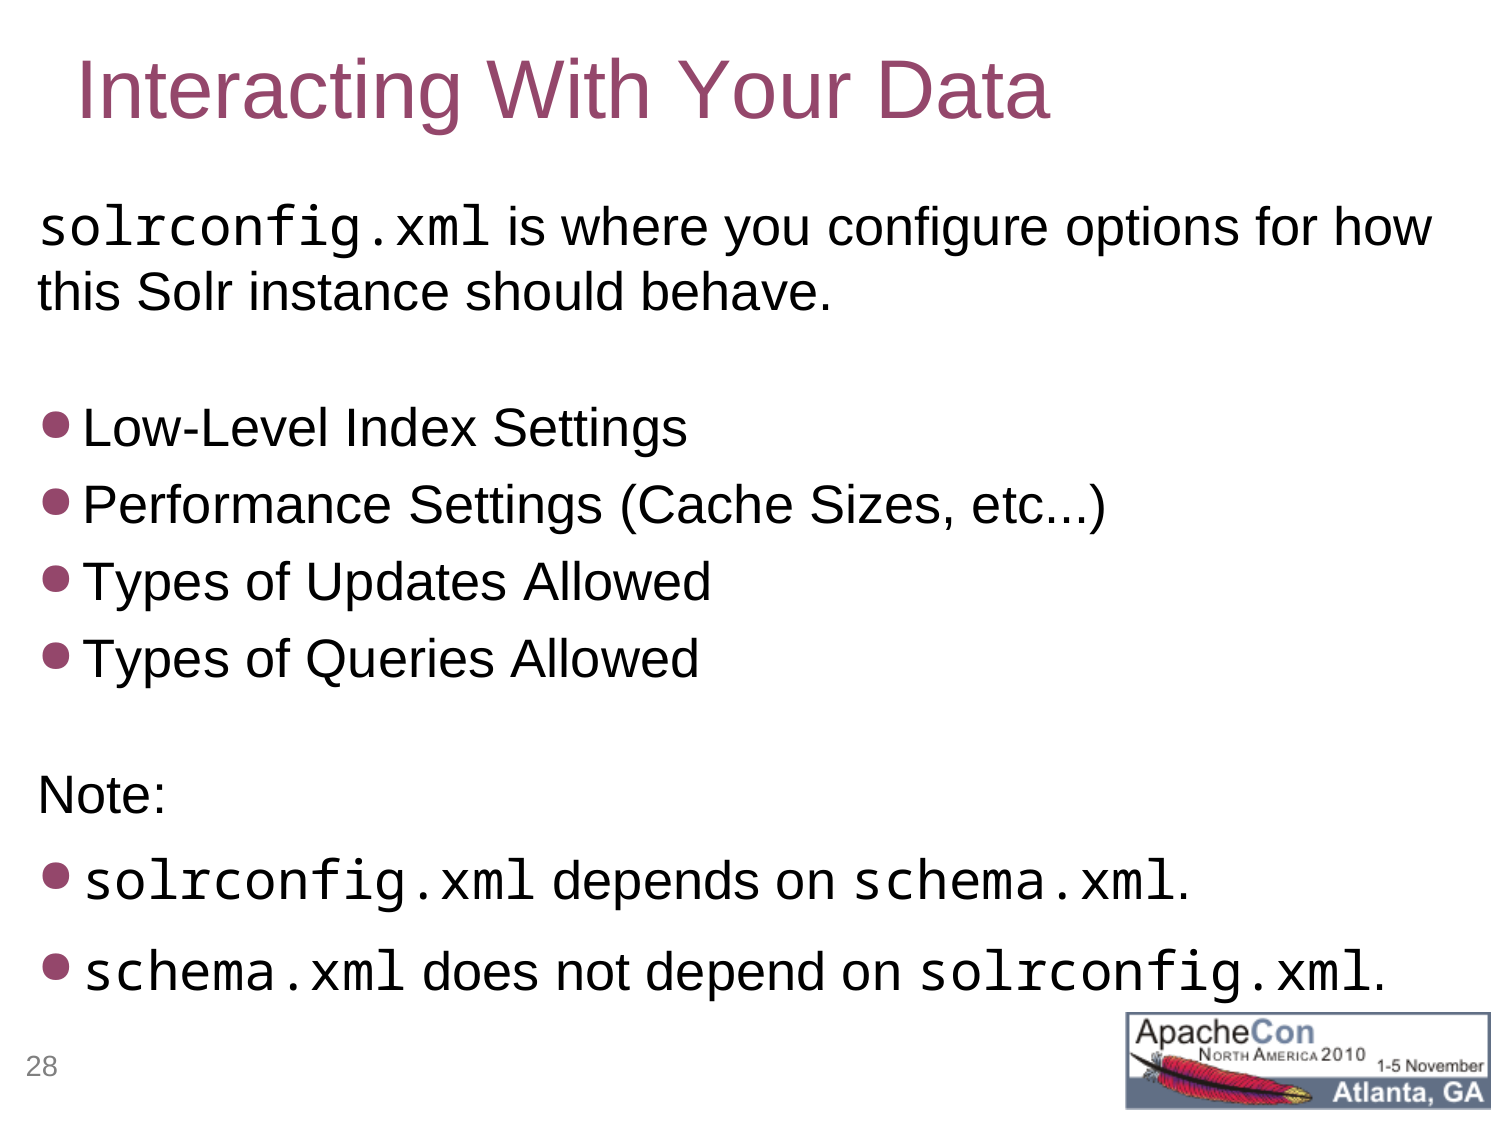

# Interacting With Your Data
solrconfig.xml is where you configure options for how this Solr instance should behave.
Low-Level Index Settings
Performance Settings (Cache Sizes, etc...)
Types of Updates Allowed
Types of Queries Allowed
Note:
solrconfig.xml depends on schema.xml.
schema.xml does not depend on solrconfig.xml.
28